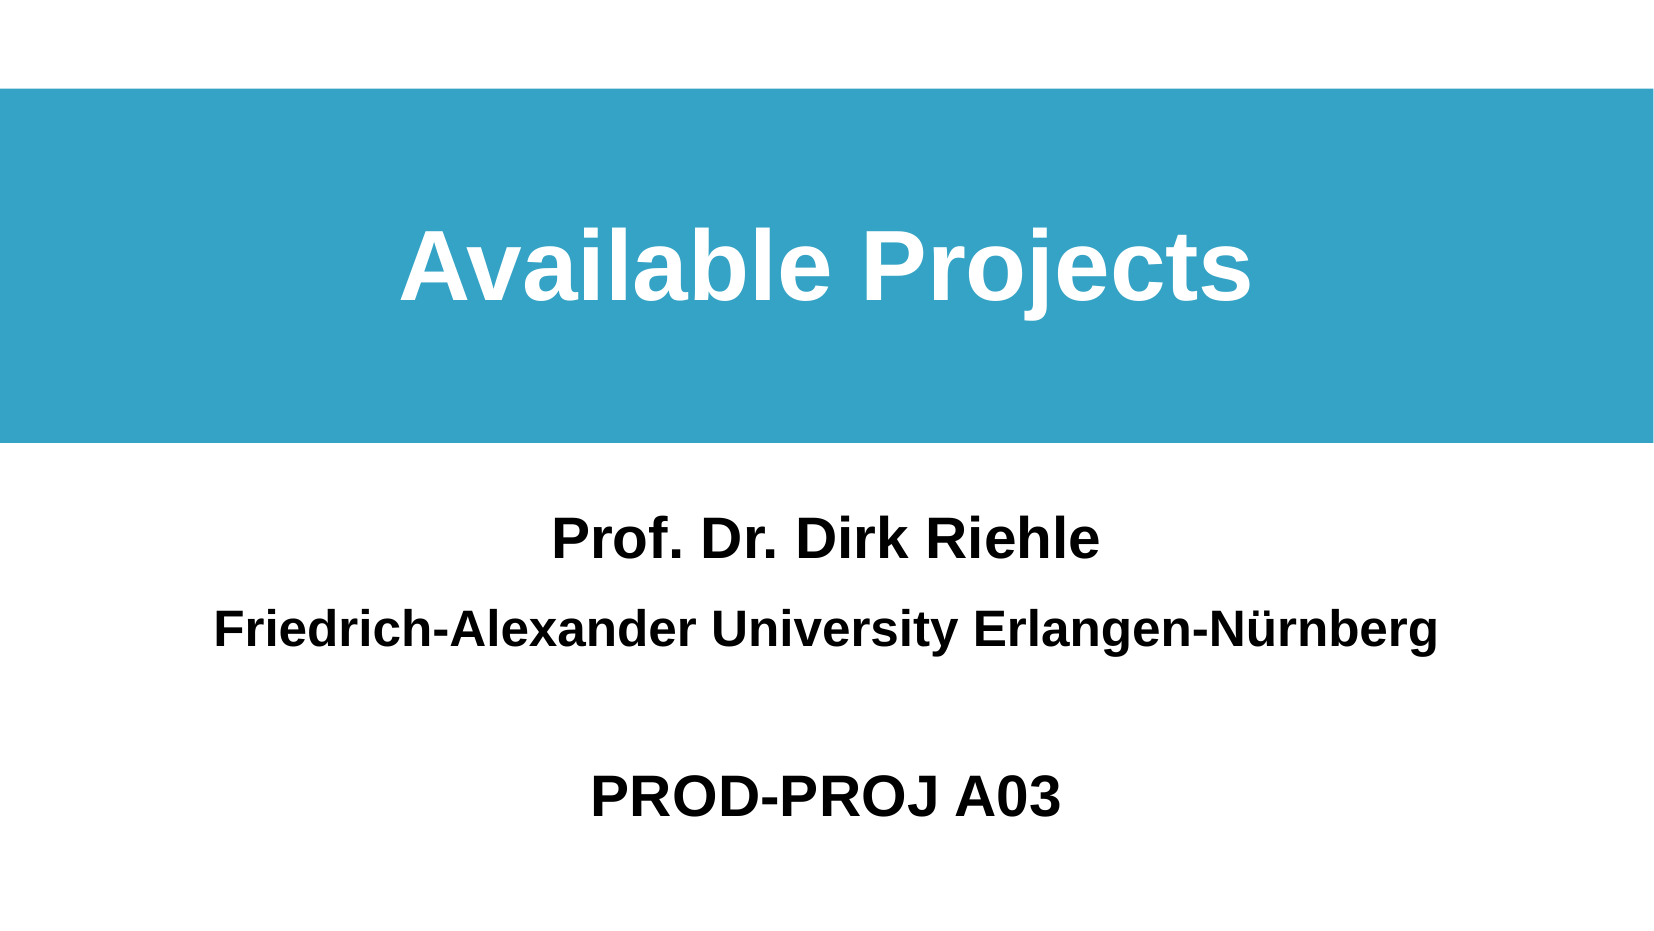

# Available Projects
Prof. Dr. Dirk Riehle
Friedrich-Alexander University Erlangen-Nürnberg
PROD-PROJ A03